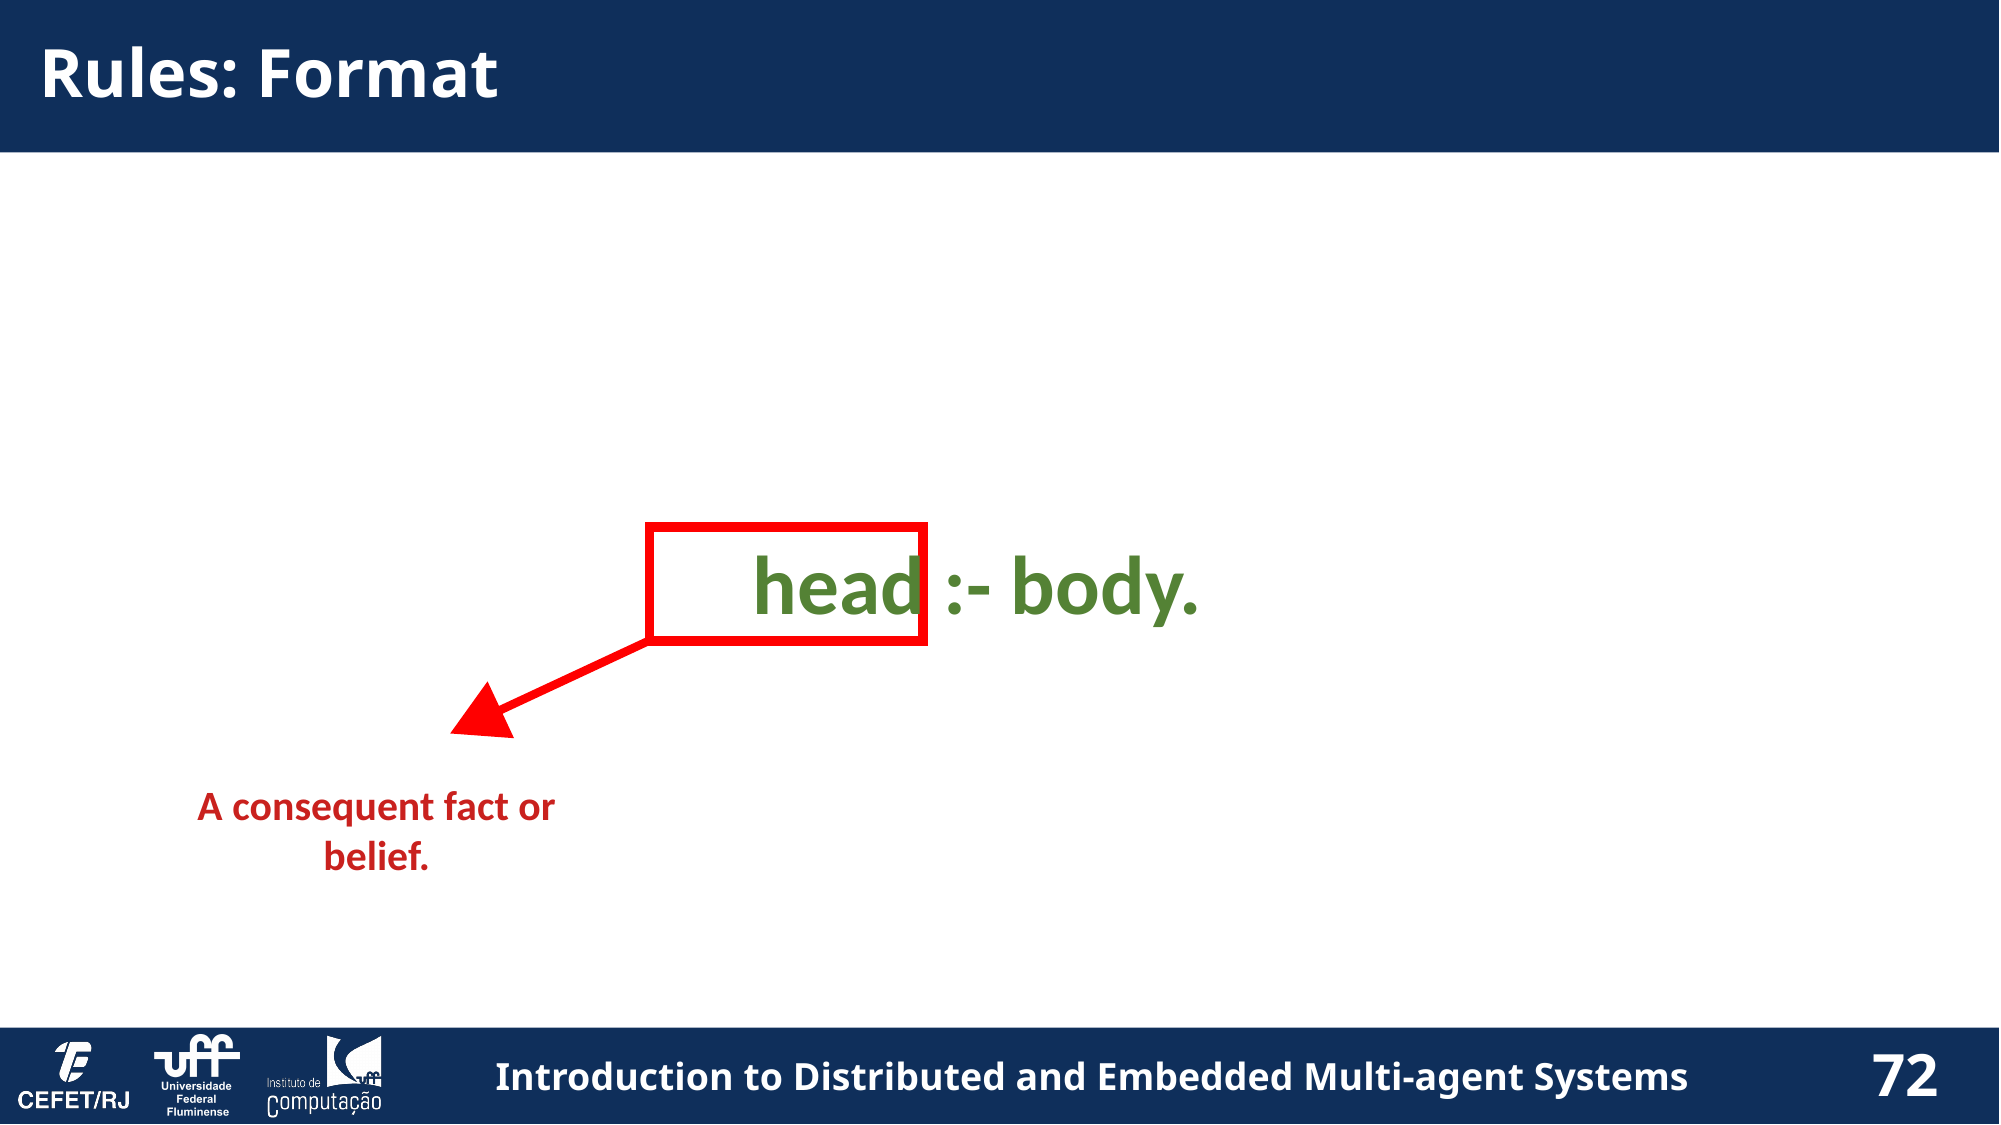

Rules: Format
head :- body.
A consequent fact or belief.